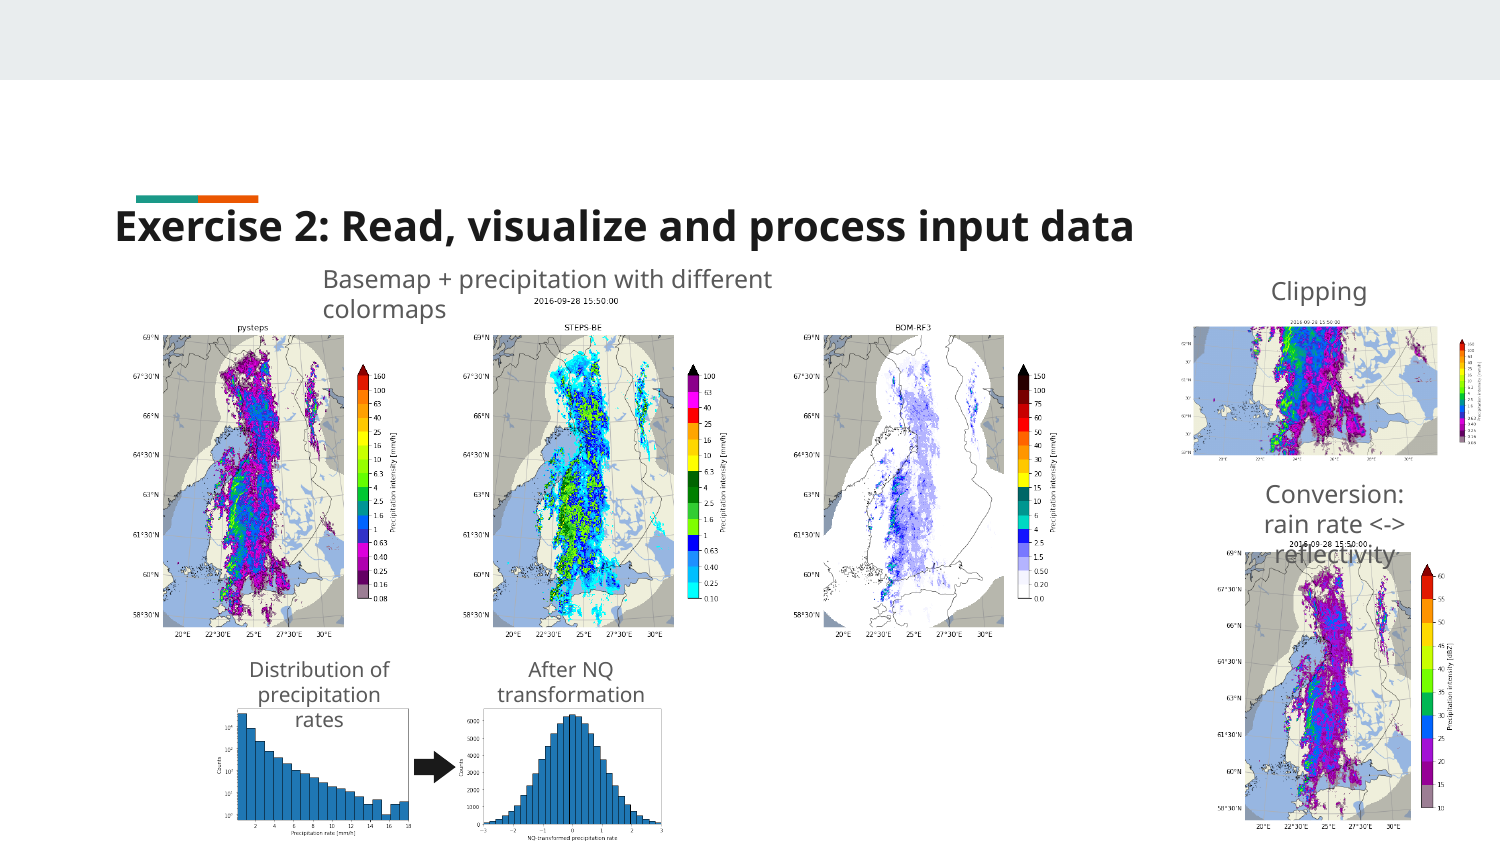

# Exercise 2: Read, visualize and process input data
Basemap + precipitation with different colormaps
Clipping
Conversion:
rain rate <-> reflectivity
Distribution of precipitation rates
After NQ transformation